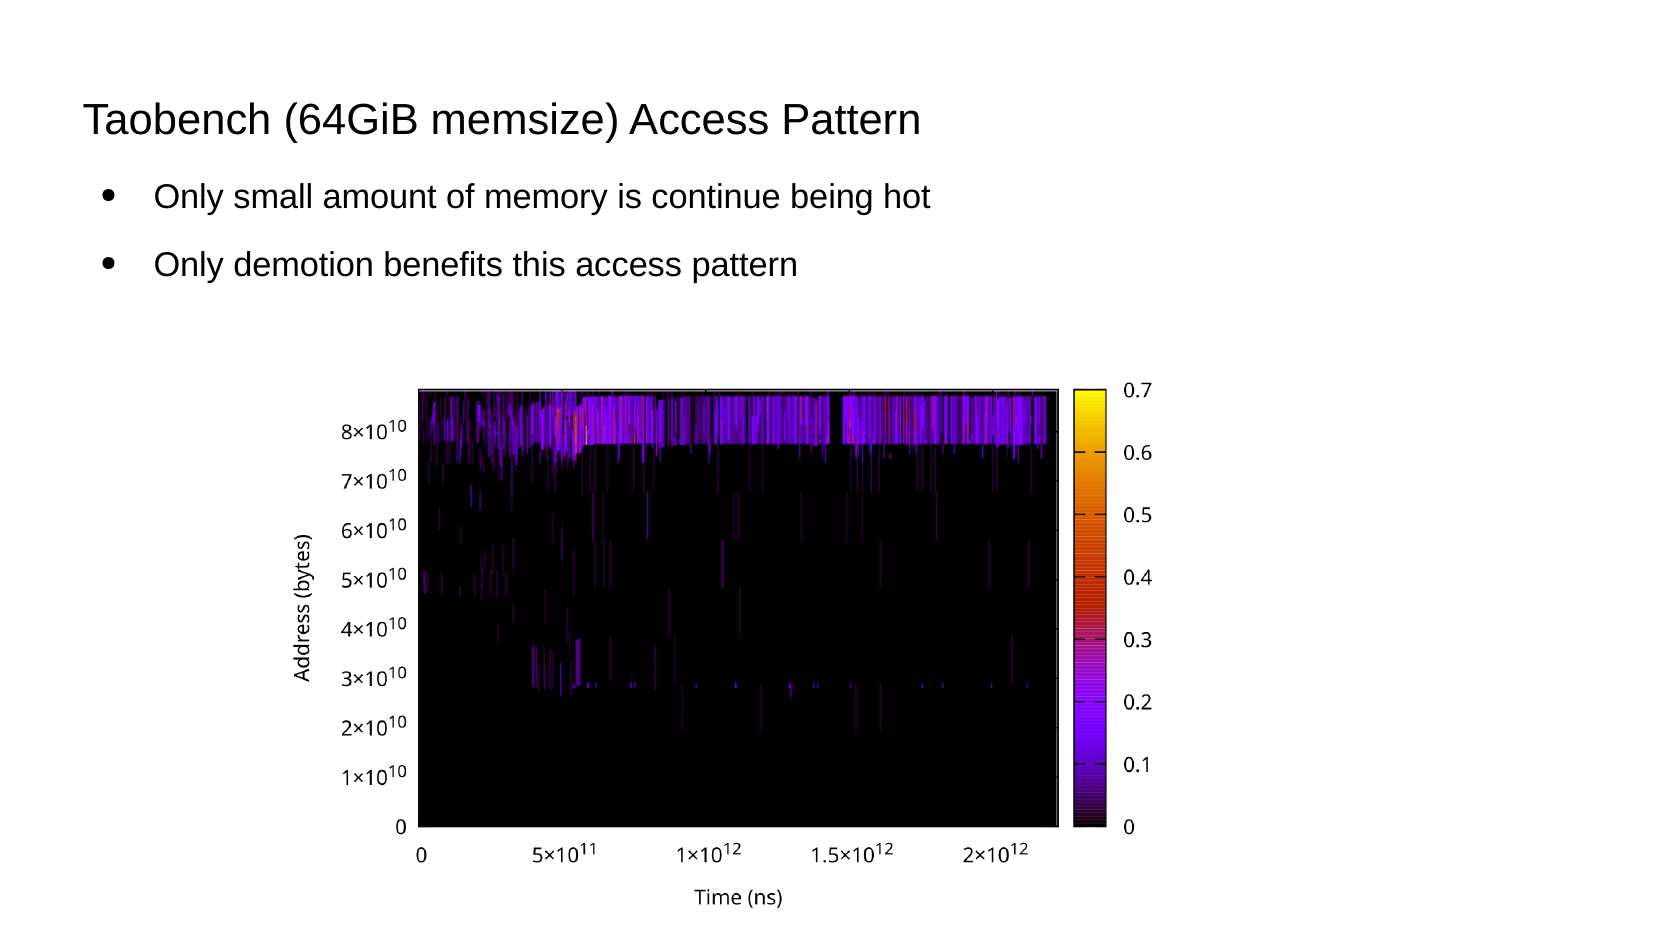

Taobench (64GiB memsize) Access Pattern
# Only small amount of memory is continue being hot
Only demotion benefits this access pattern